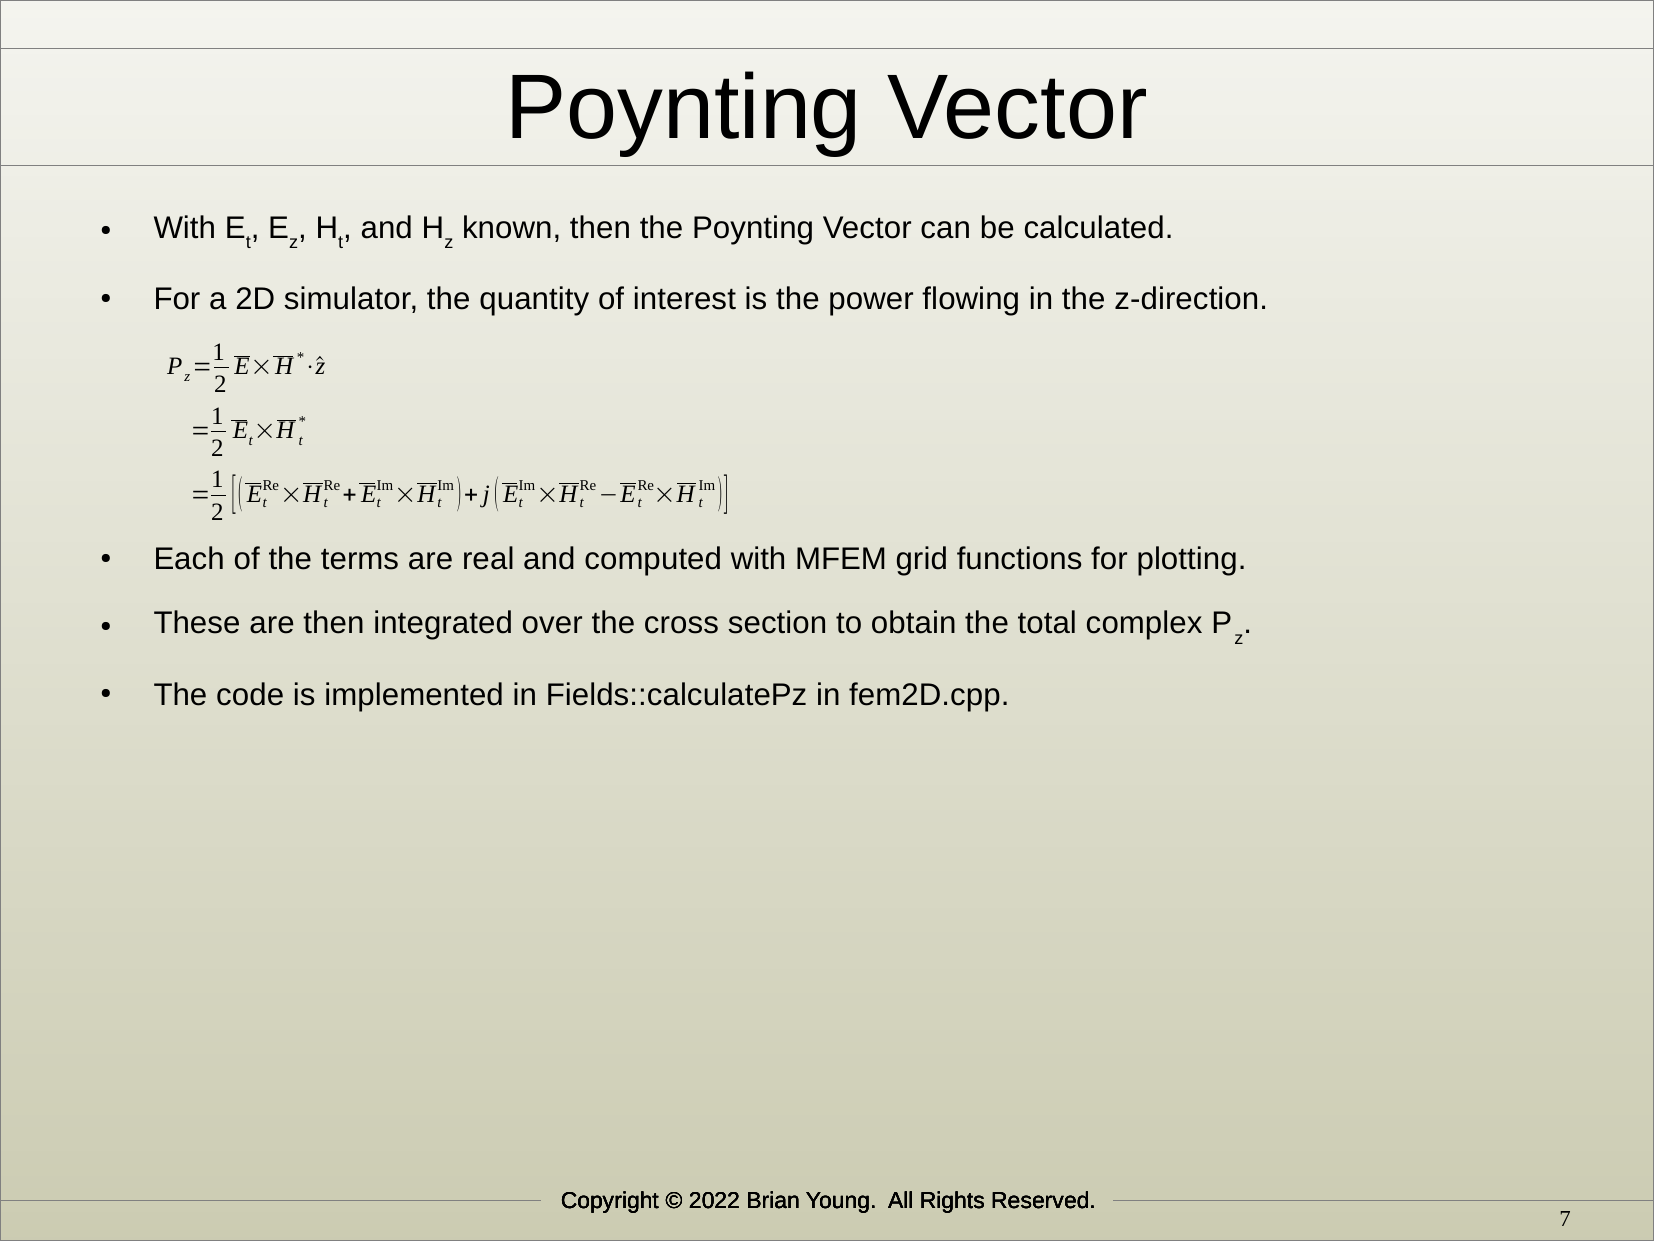

# Poynting Vector
With Et, Ez, Ht, and Hz known, then the Poynting Vector can be calculated.
For a 2D simulator, the quantity of interest is the power flowing in the z-direction.
Each of the terms are real and computed with MFEM grid functions for plotting.
These are then integrated over the cross section to obtain the total complex Pz.
The code is implemented in Fields::calculatePz in fem2D.cpp.
7